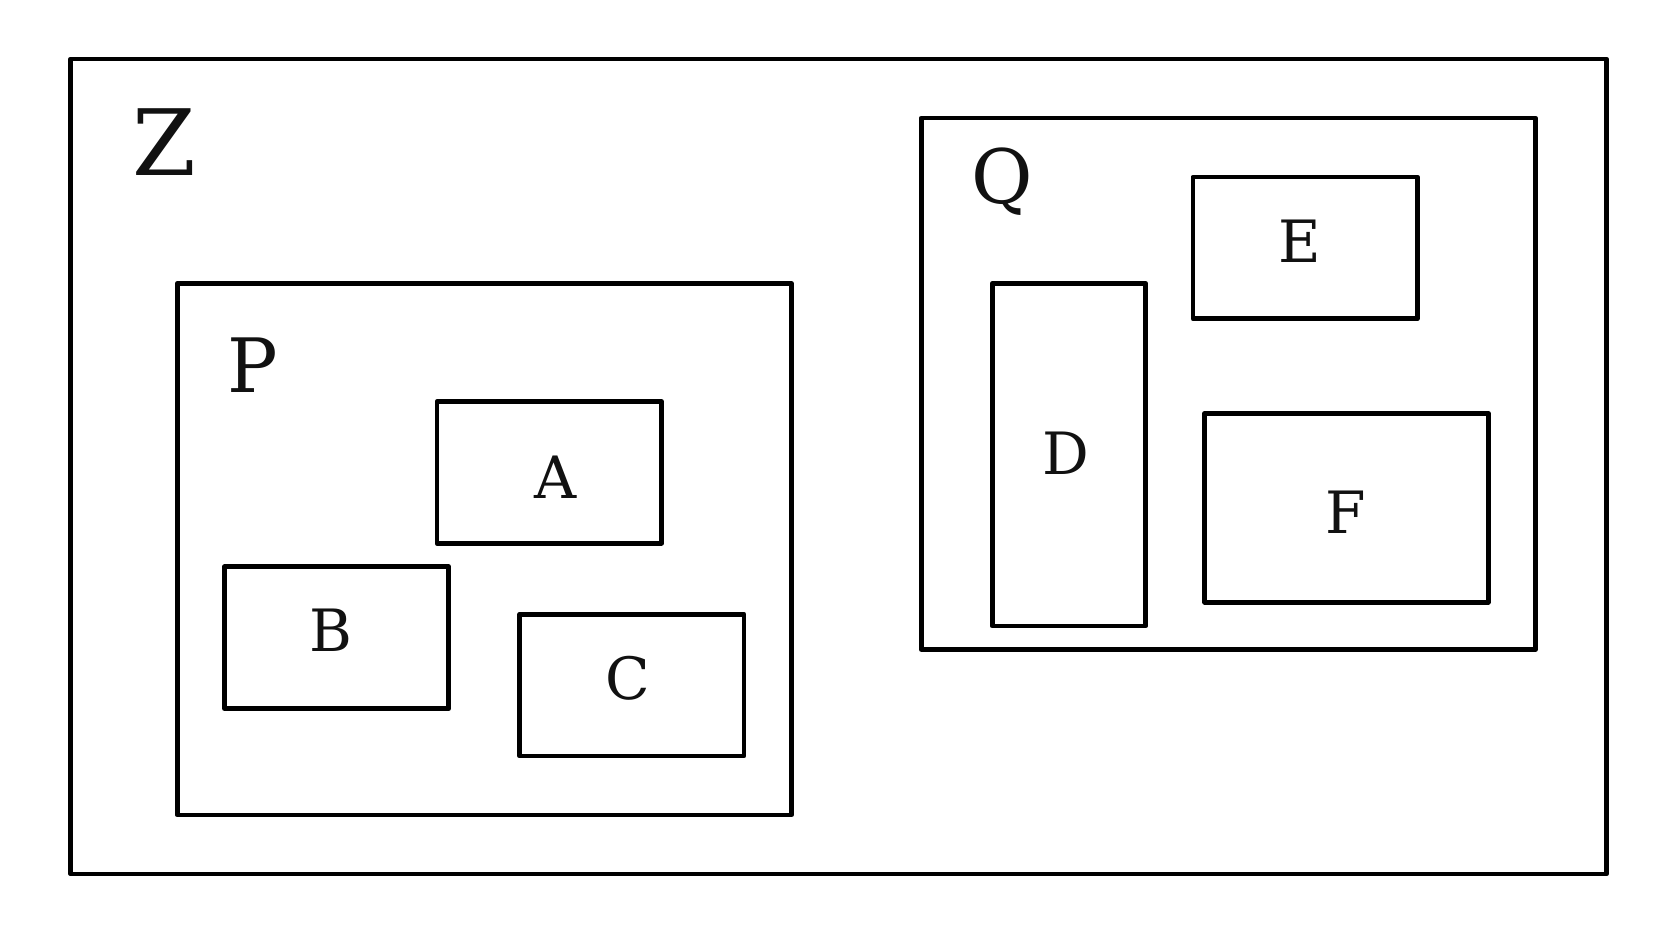

Z
Q
E
P
D
A
F
B
C